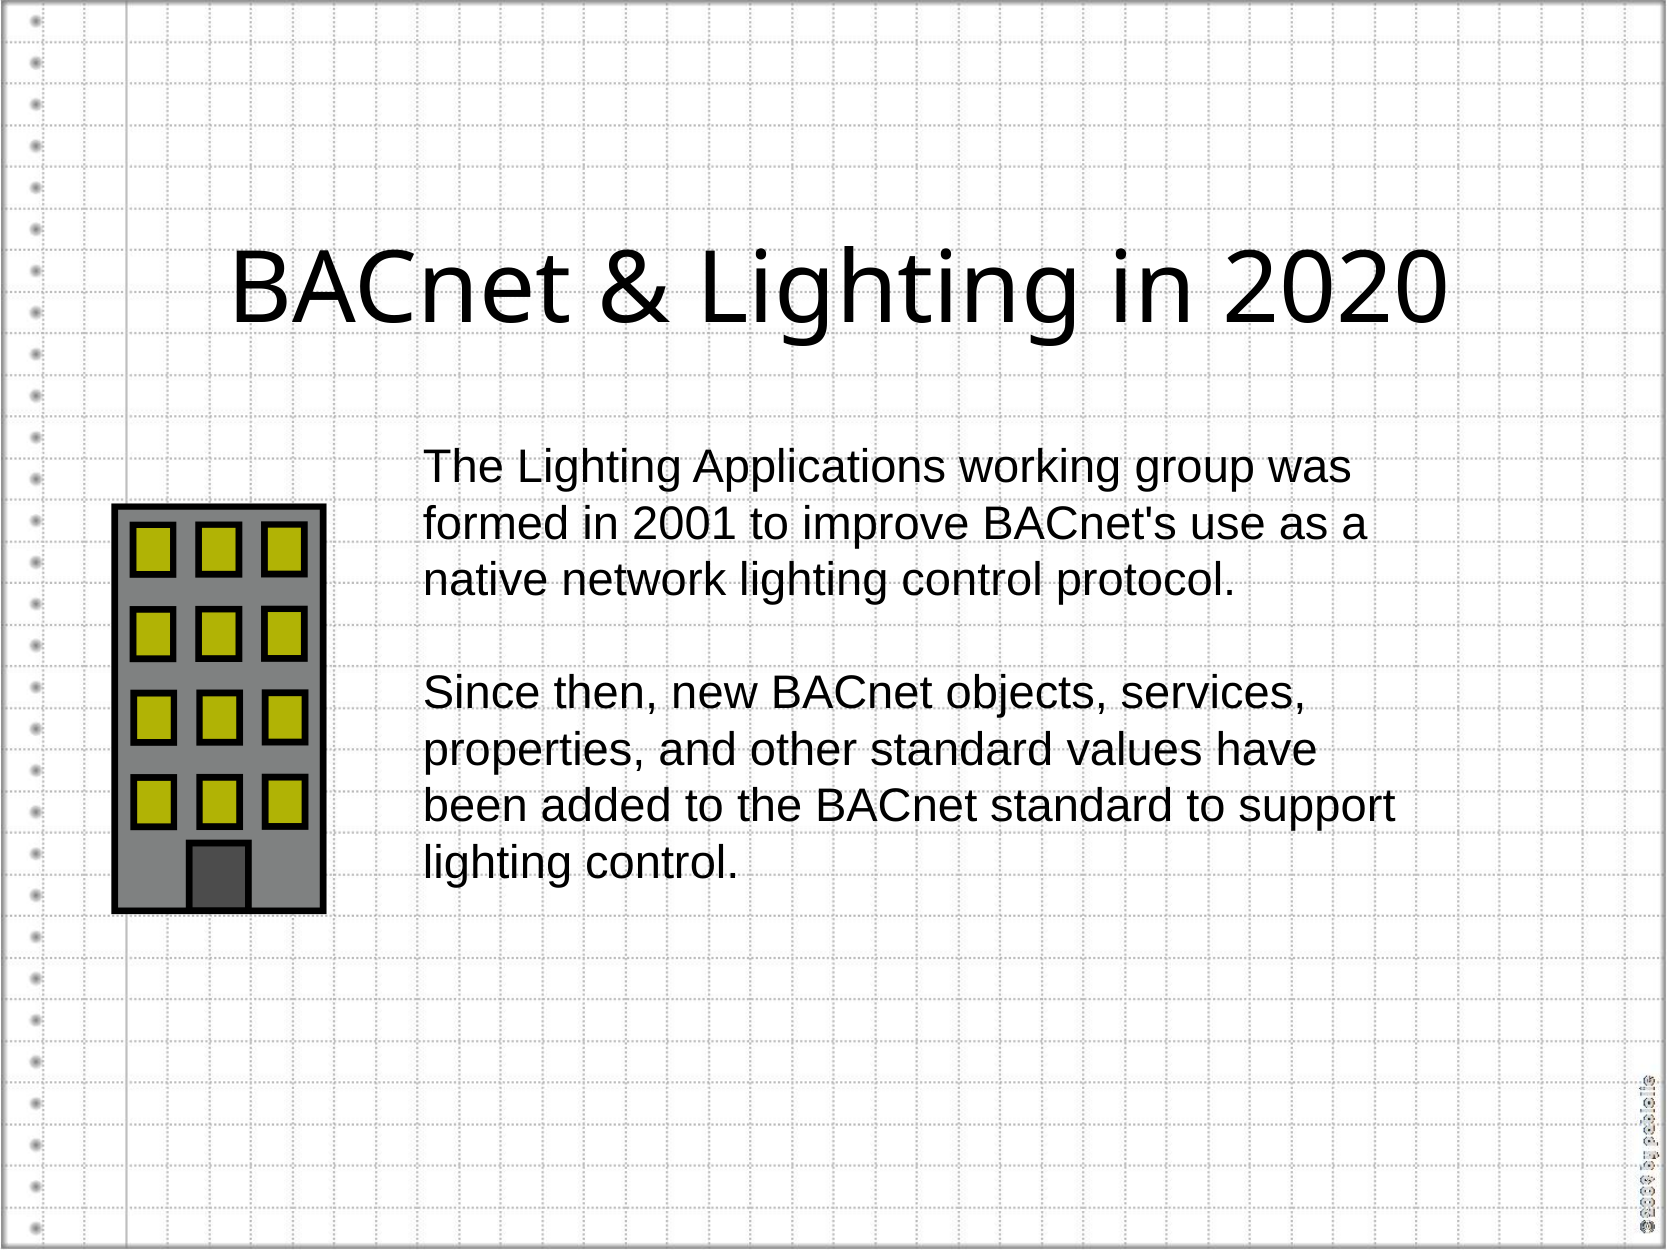

# BACnet & Lighting in 2020
The Lighting Applications working group was formed in 2001 to improve BACnet's use as a native network lighting control protocol.
Since then, new BACnet objects, services, properties, and other standard values have been added to the BACnet standard to support lighting control.